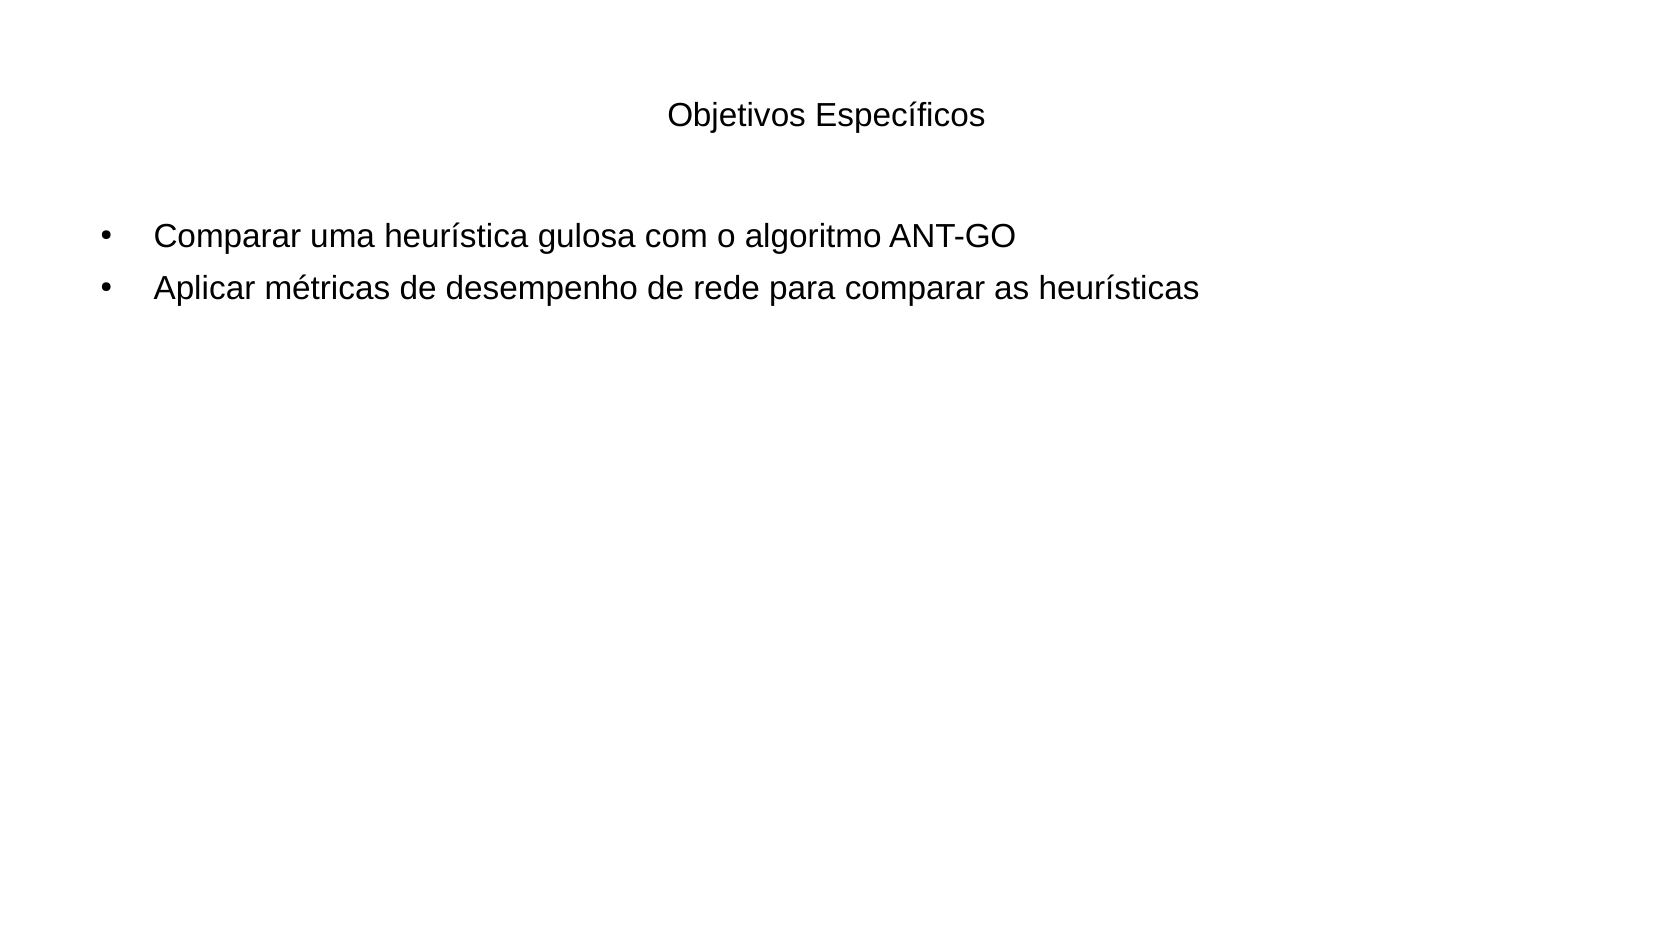

# Objetivos Específicos
Comparar uma heurística gulosa com o algoritmo ANT-GO
Aplicar métricas de desempenho de rede para comparar as heurísticas